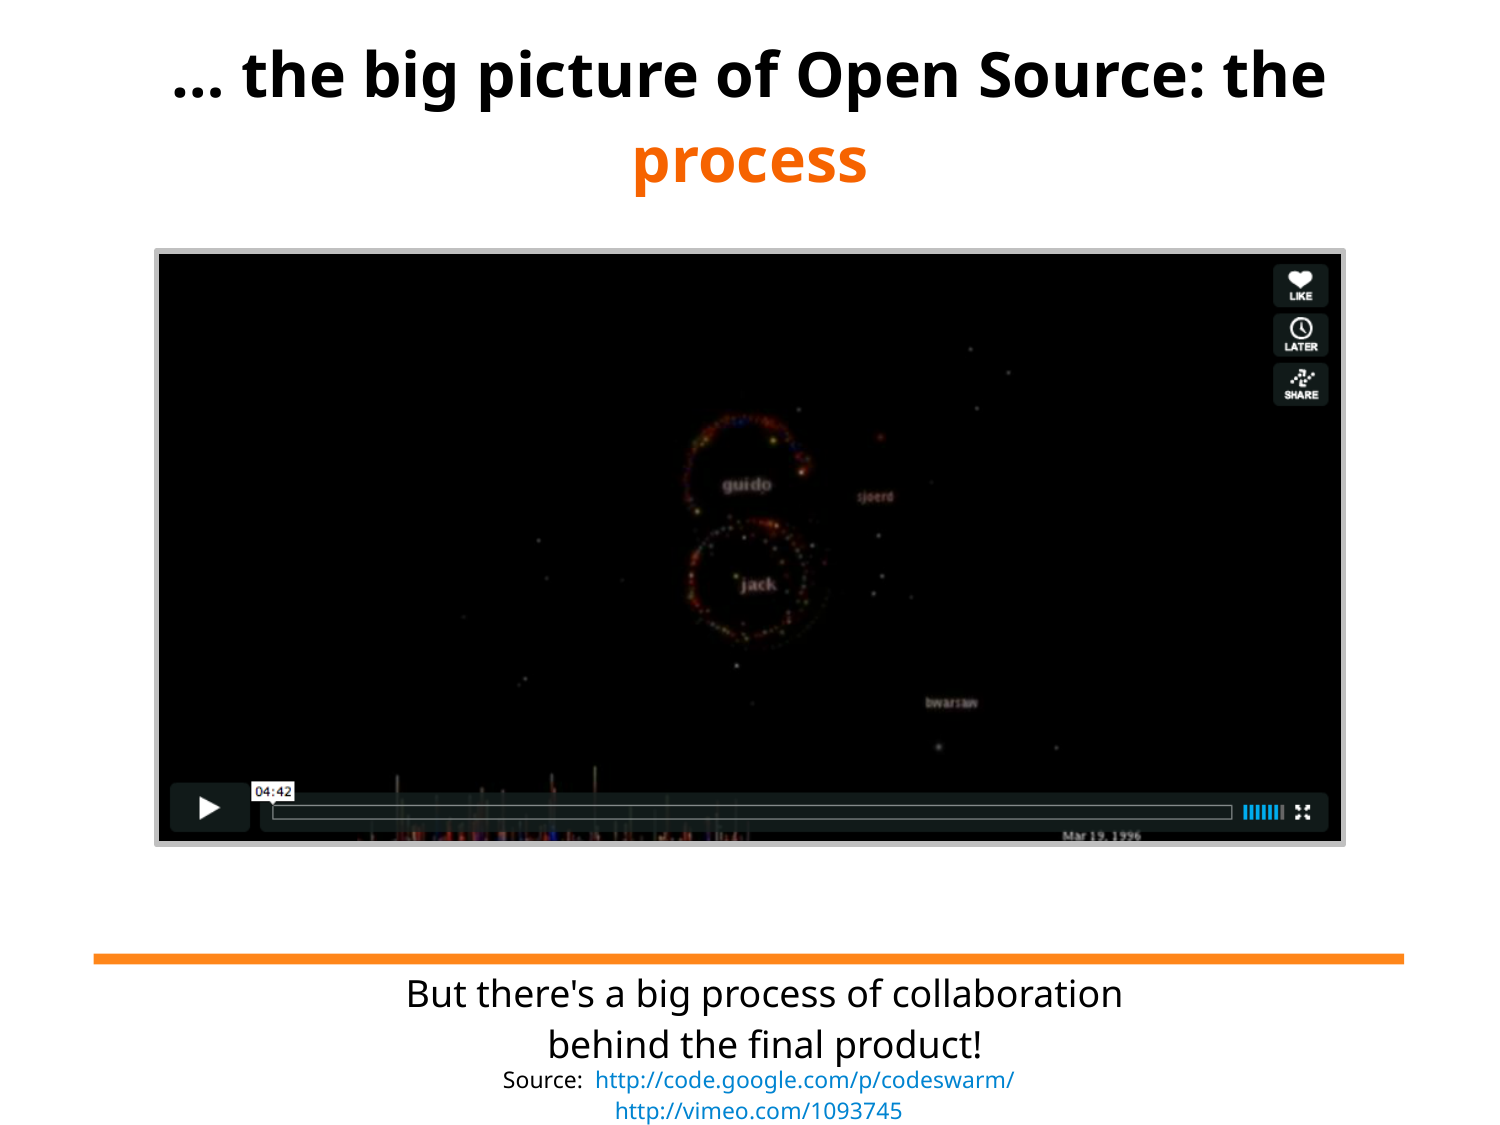

# … the big picture of Open Source: the process
But there's a big process of collaboration behind the final product!
Source: http://code.google.com/p/codeswarm/
http://vimeo.com/1093745